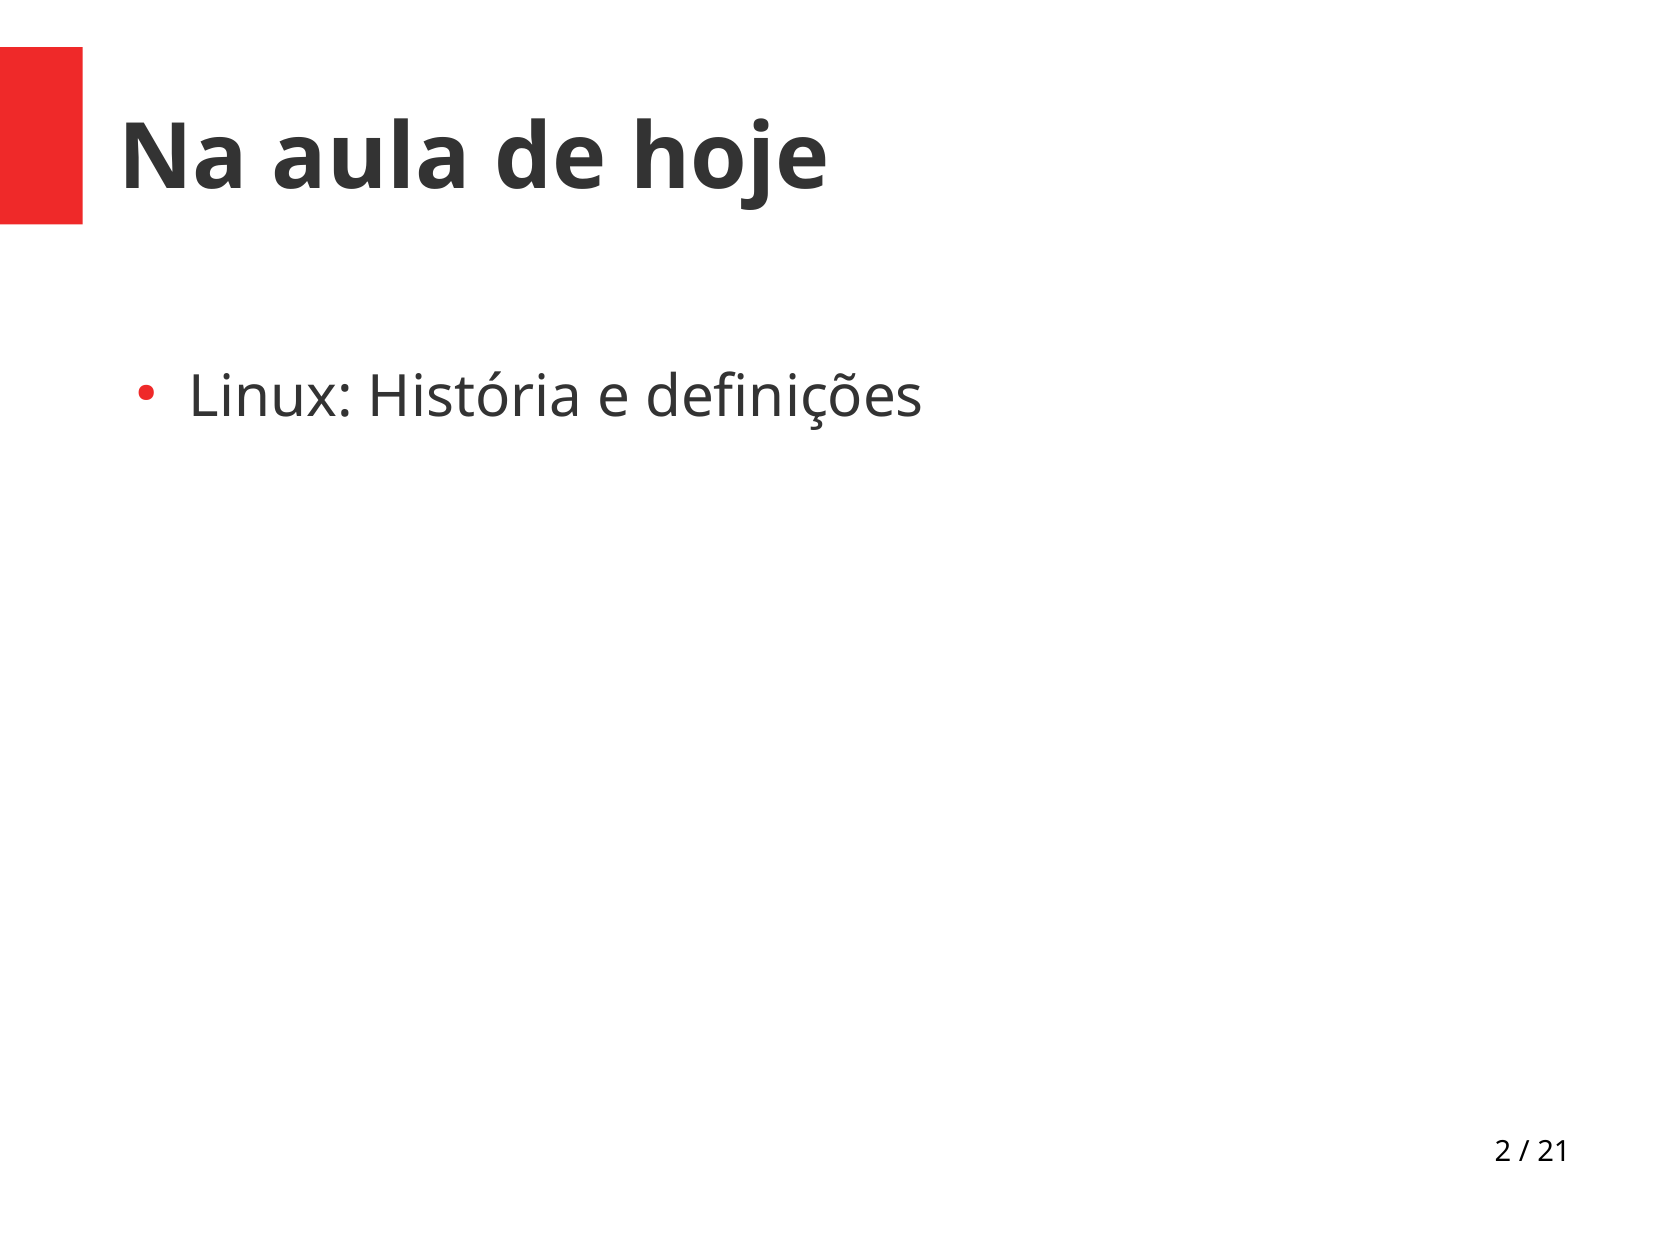

# Na aula de hoje
Linux: História e definições
2